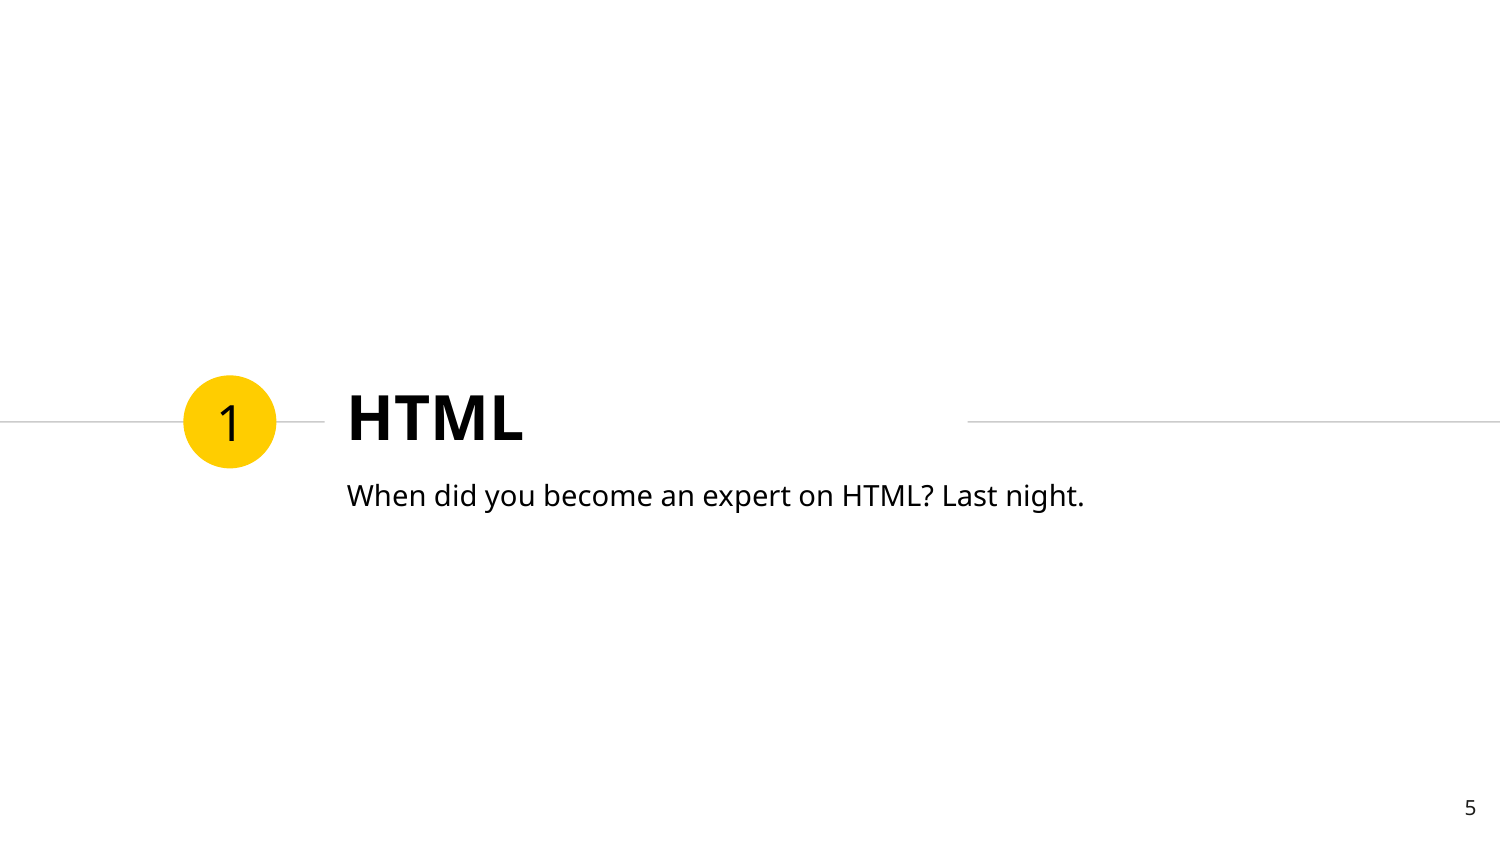

# HTML
1
When did you become an expert on HTML? Last night.